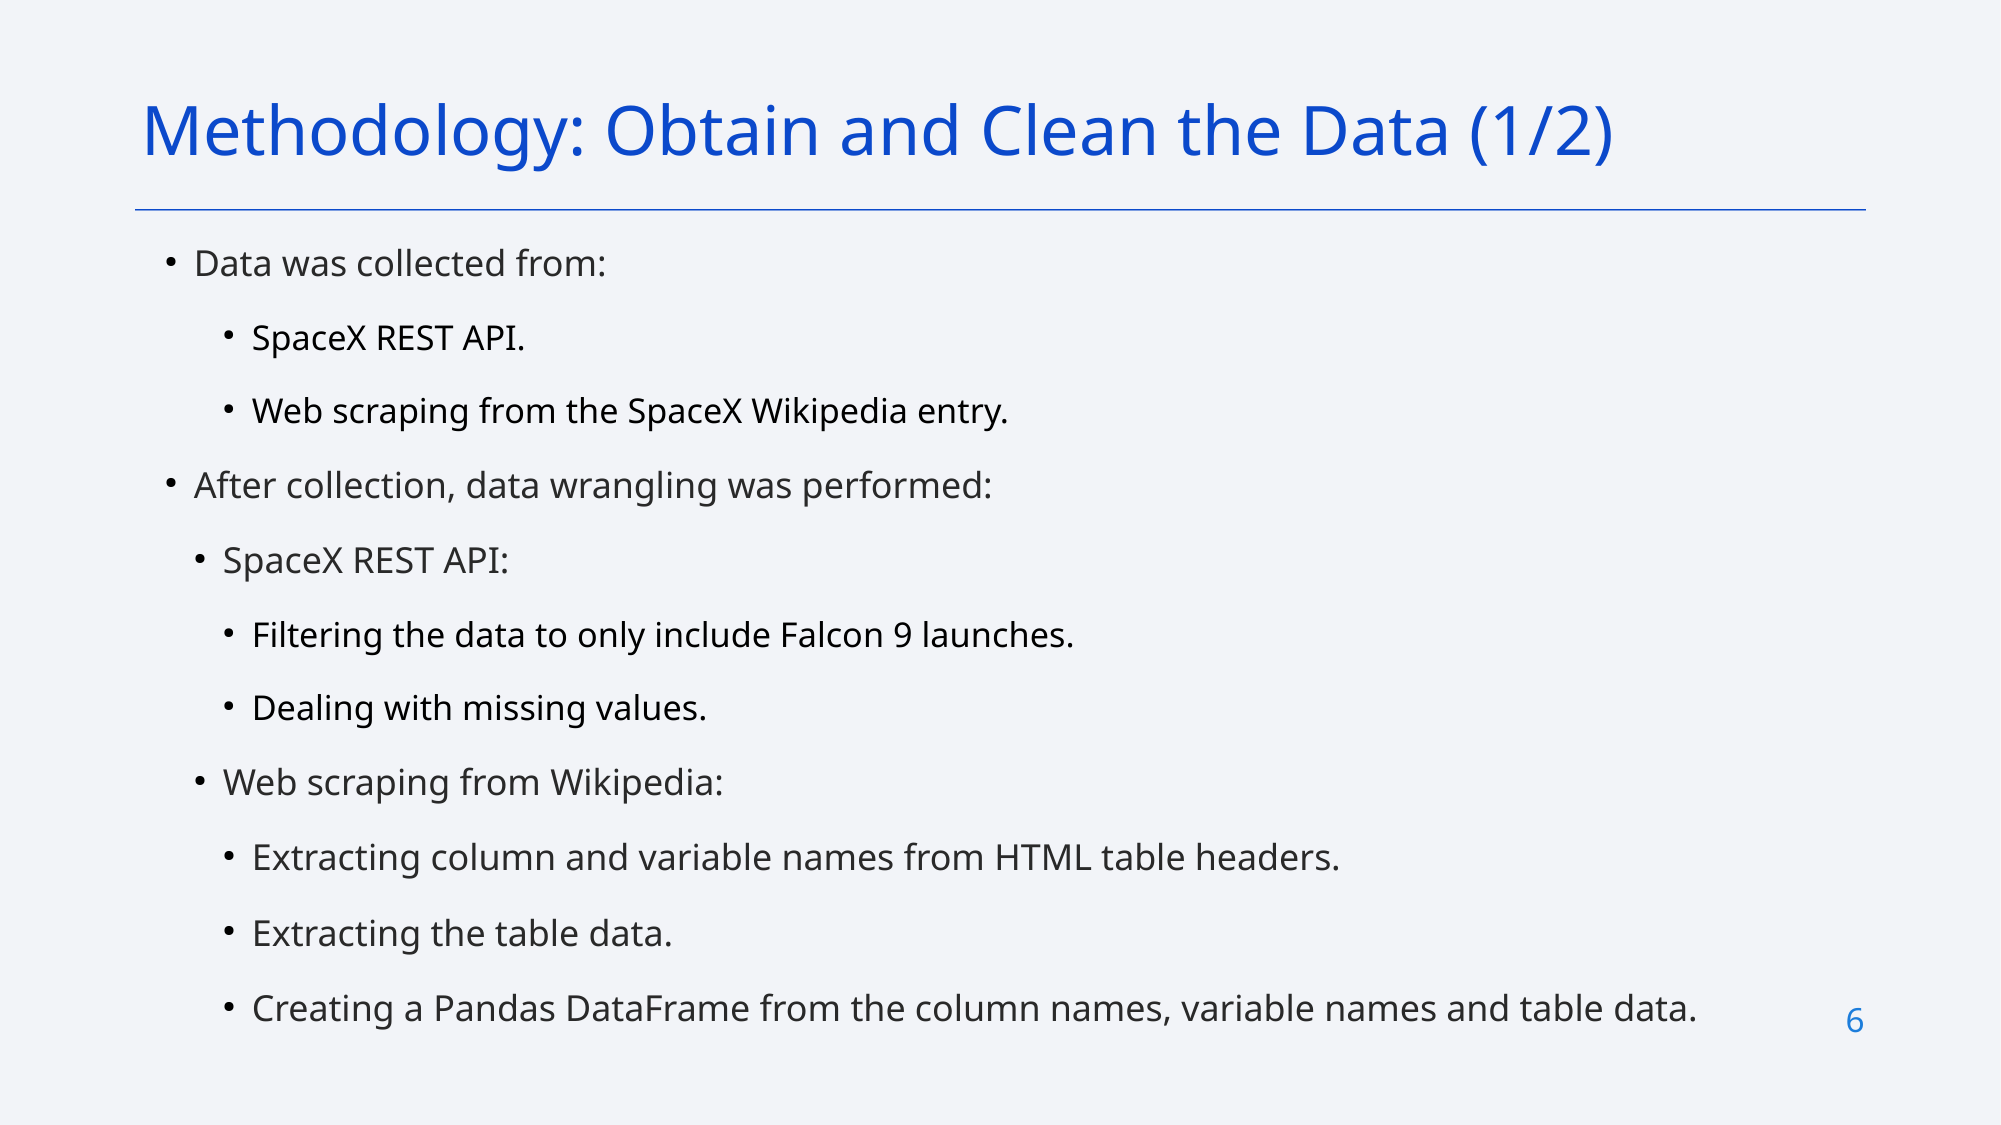

Methodology: Obtain and Clean the Data (1/2)
Data was collected from:
SpaceX REST API.
Web scraping from the SpaceX Wikipedia entry.
After collection, data wrangling was performed:
SpaceX REST API:
Filtering the data to only include Falcon 9 launches.
Dealing with missing values.
Web scraping from Wikipedia:
Extracting column and variable names from HTML table headers.
Extracting the table data.
Creating a Pandas DataFrame from the column names, variable names and table data.
6